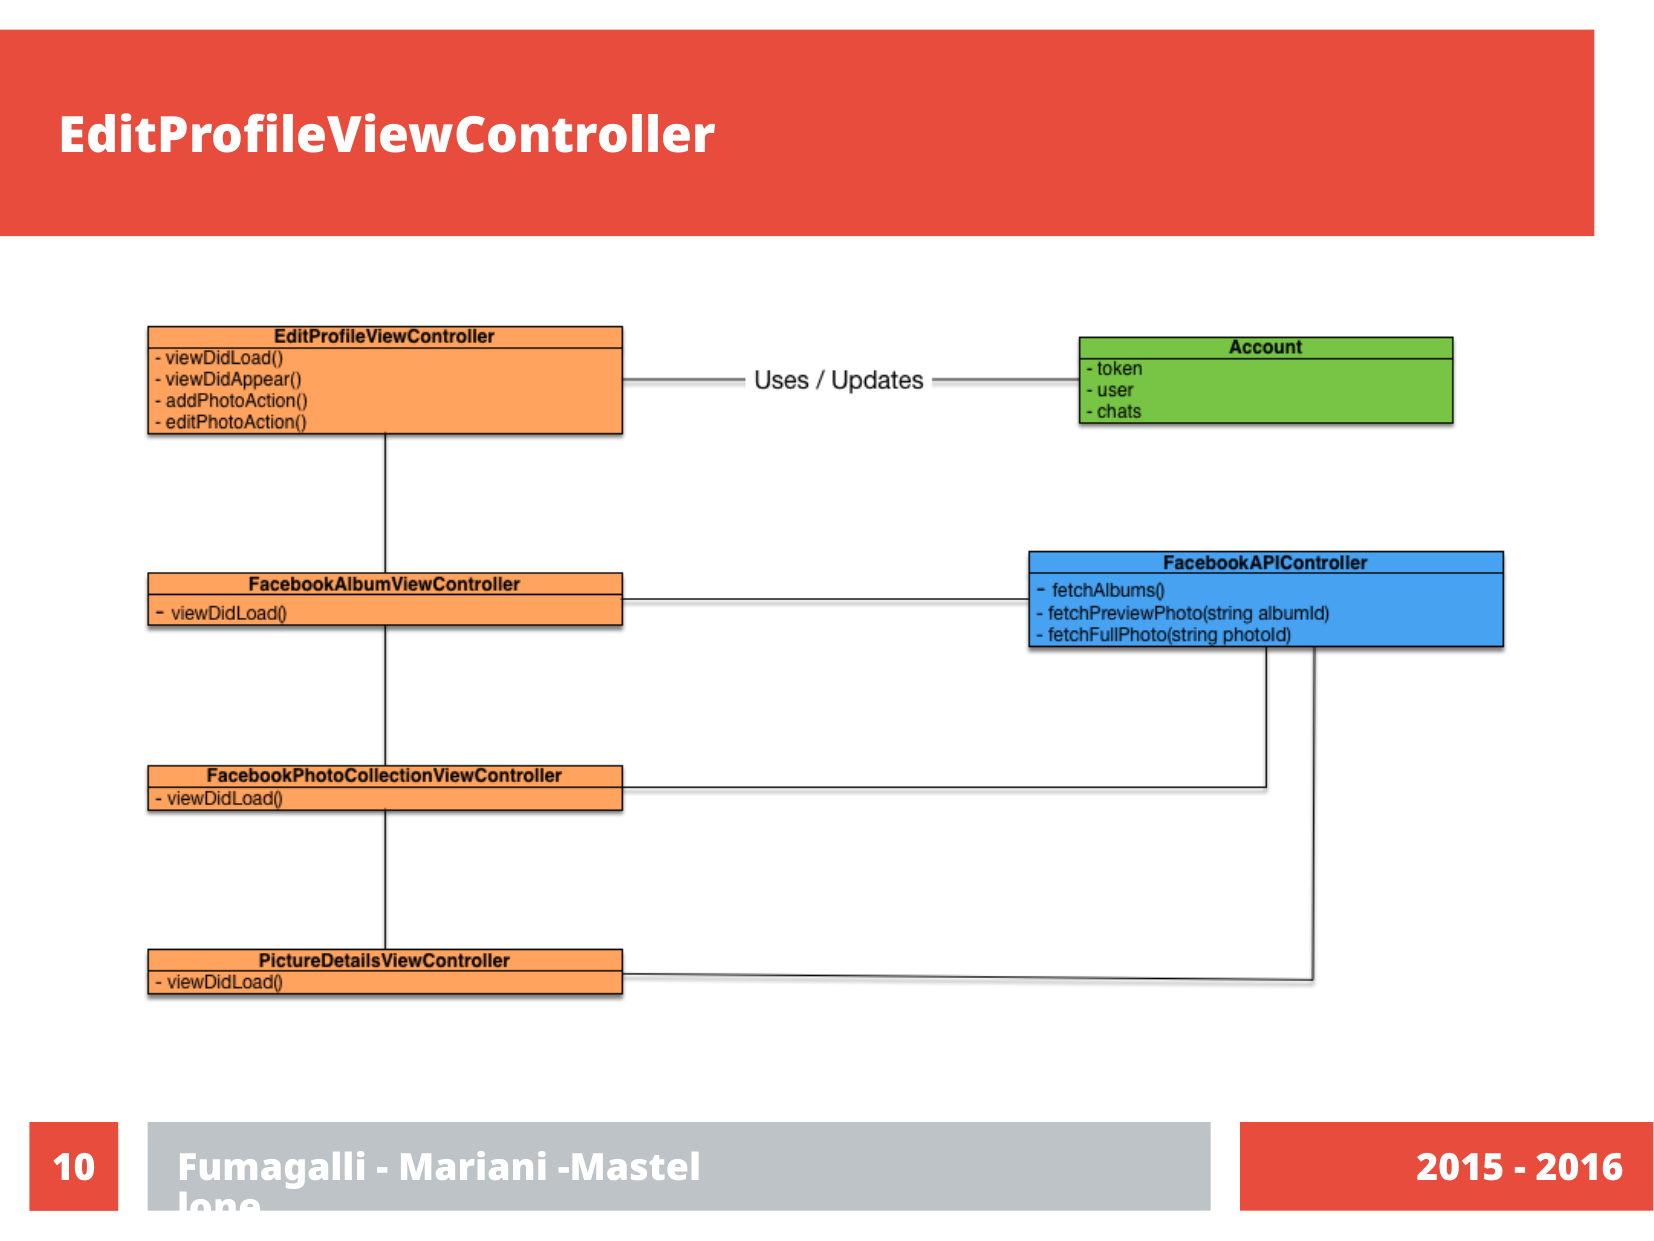

# EditProfileViewController
10
Fumagalli - Mariani -Mastellone
2015 - 2016